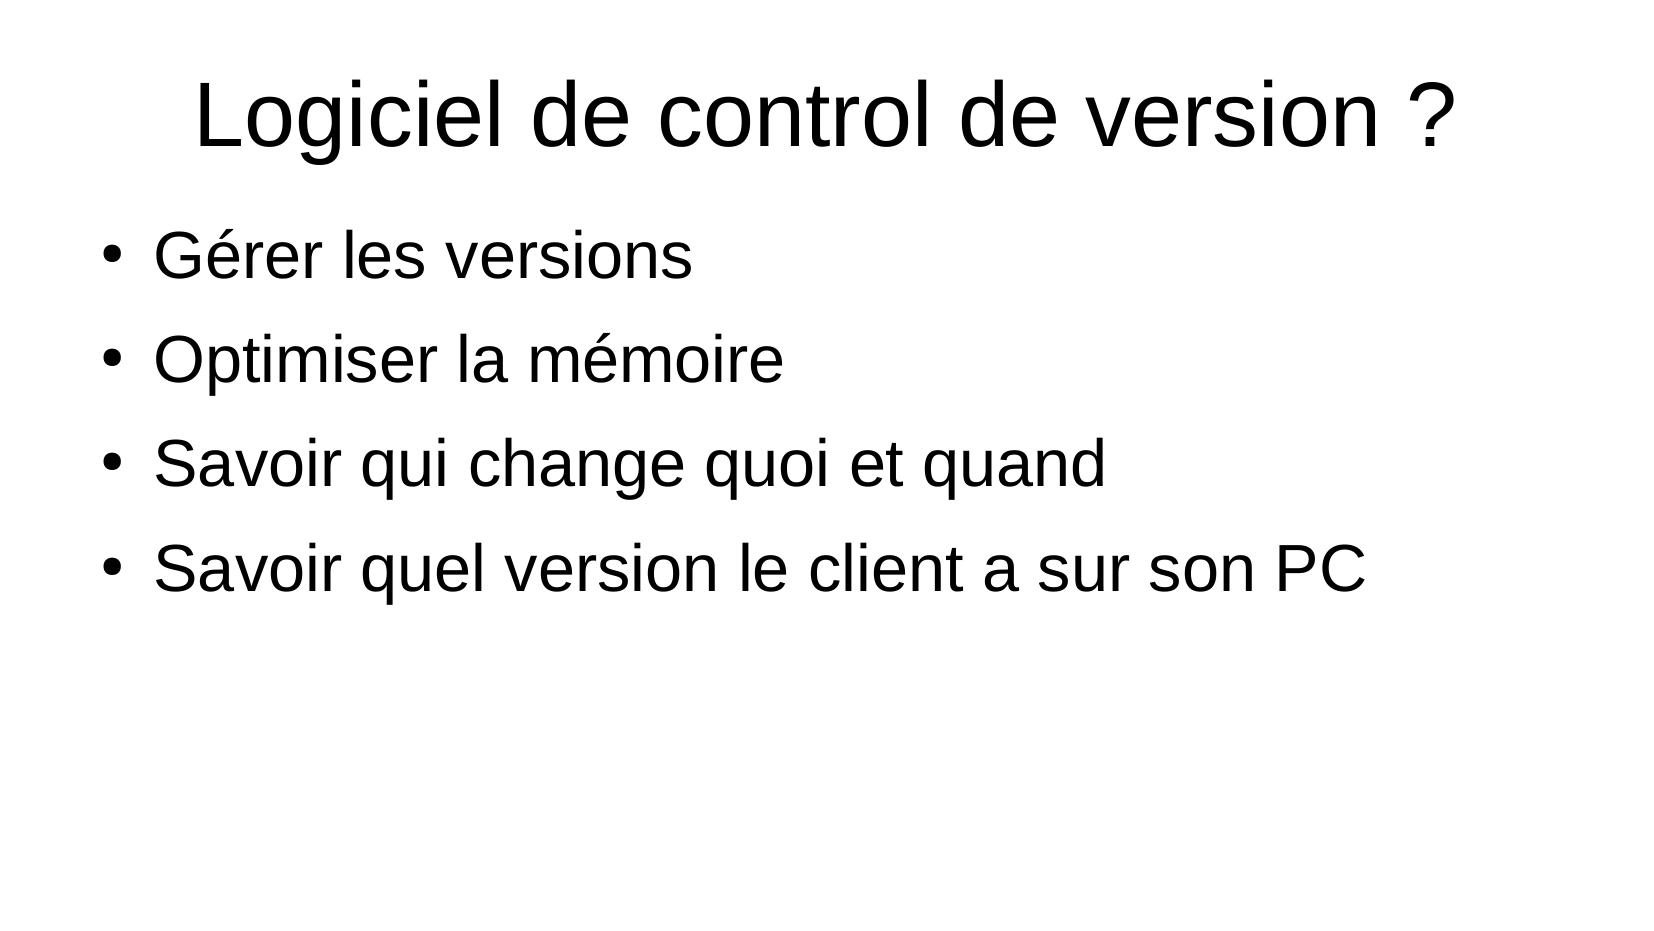

# Logiciel de control de version ?
Gérer les versions
Optimiser la mémoire
Savoir qui change quoi et quand
Savoir quel version le client a sur son PC